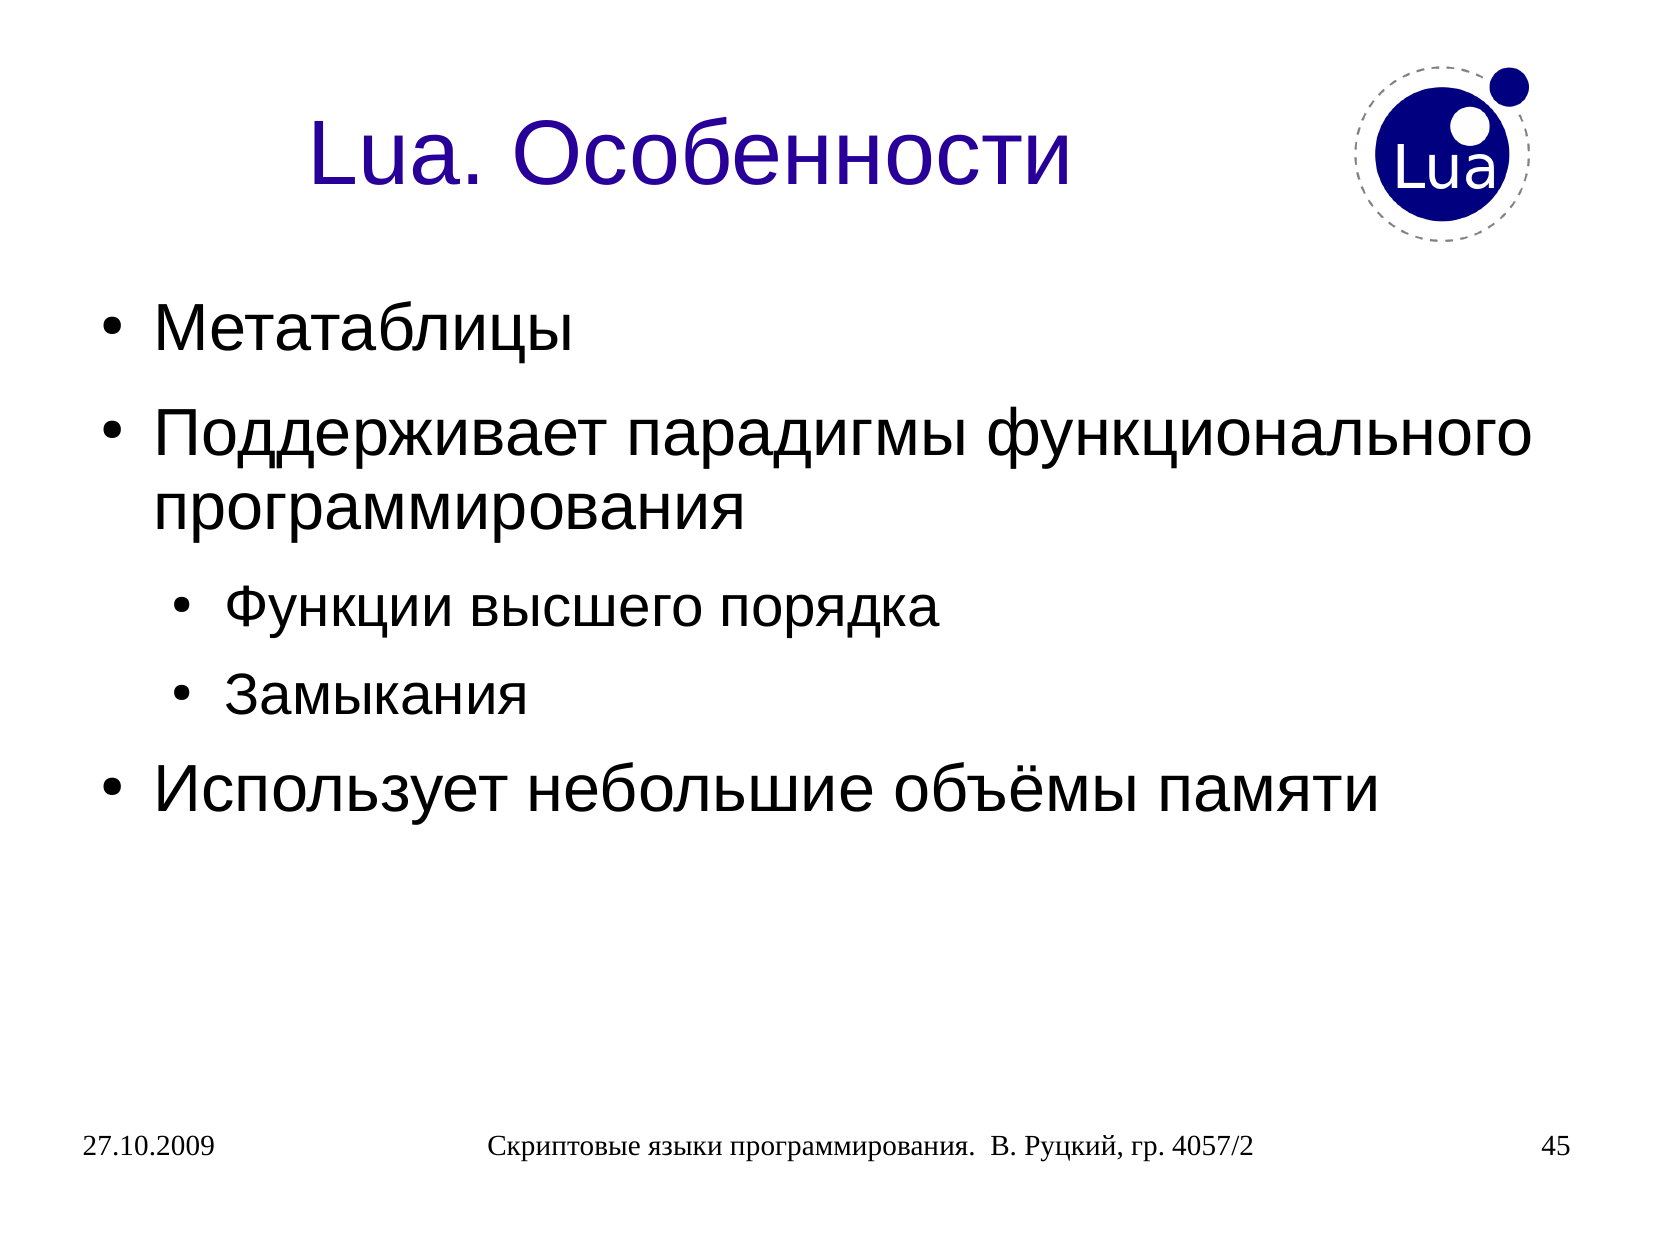

# Lua. Особенности
Метатаблицы
Поддерживает парадигмы функционального программирования
Функции высшего порядка
Замыкания
Использует небольшие объёмы памяти
27.10.2009
Скриптовые языки программирования. В. Руцкий, гр. 4057/2
45